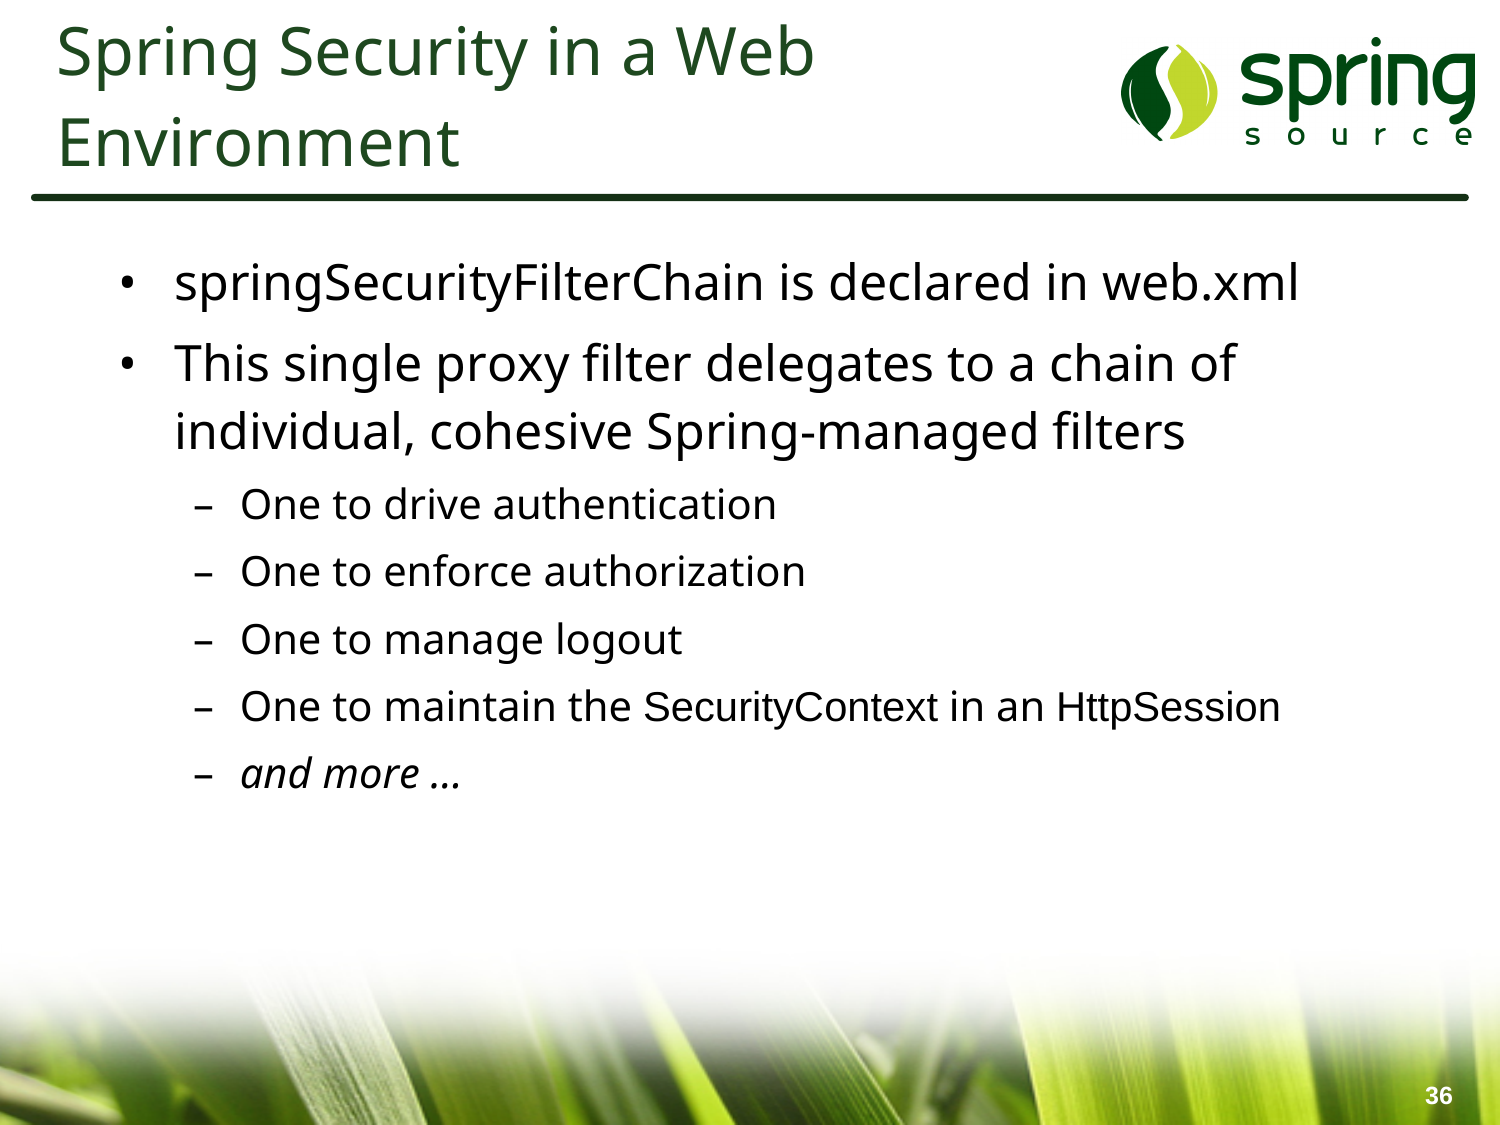

Spring Security in a Web Environment
# springSecurityFilterChain is declared in web.xml
This single proxy filter delegates to a chain of individual, cohesive Spring-managed filters
One to drive authentication
One to enforce authorization
One to manage logout
One to maintain the SecurityContext in an HttpSession
and more ...